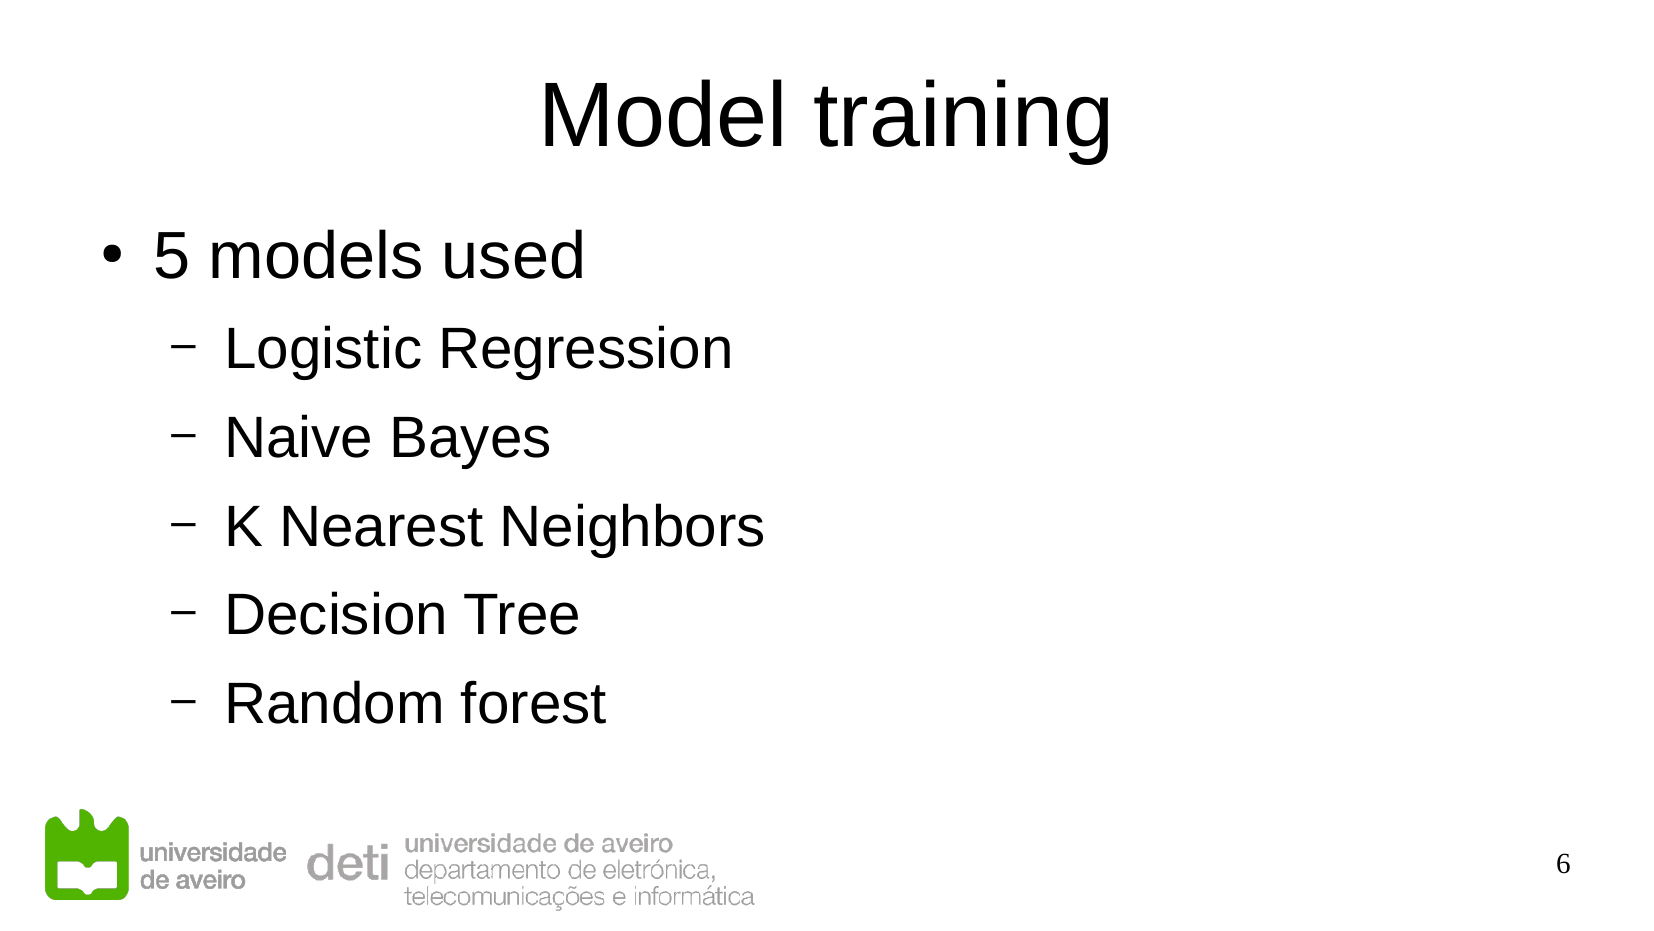

# Model training
5 models used
Logistic Regression
Naive Bayes
K Nearest Neighbors
Decision Tree
Random forest
6